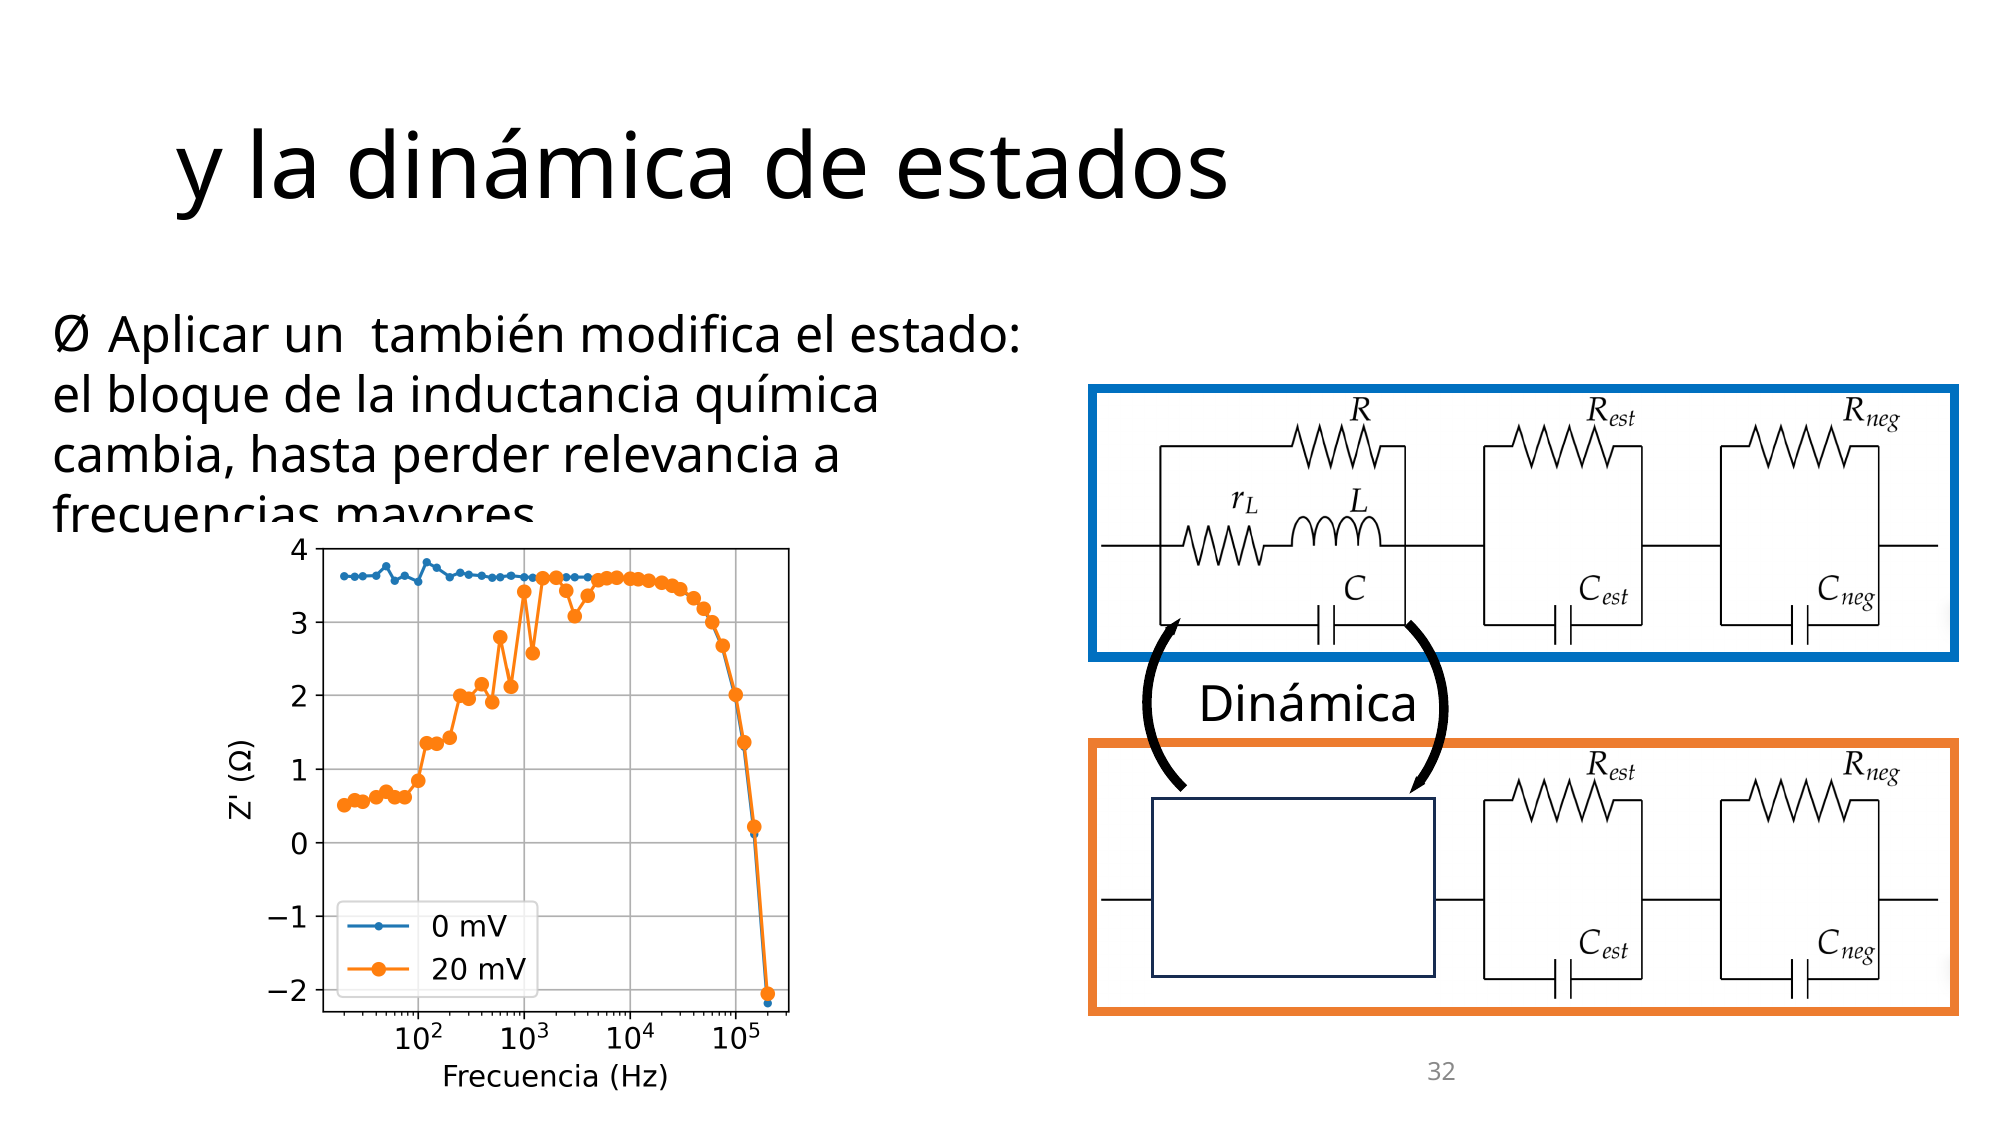

# y la dinámica de estados
Aplicar un también modifica el estado:
el bloque de la inductancia química cambia, hasta perder relevancia a frecuencias mayores
Dinámica